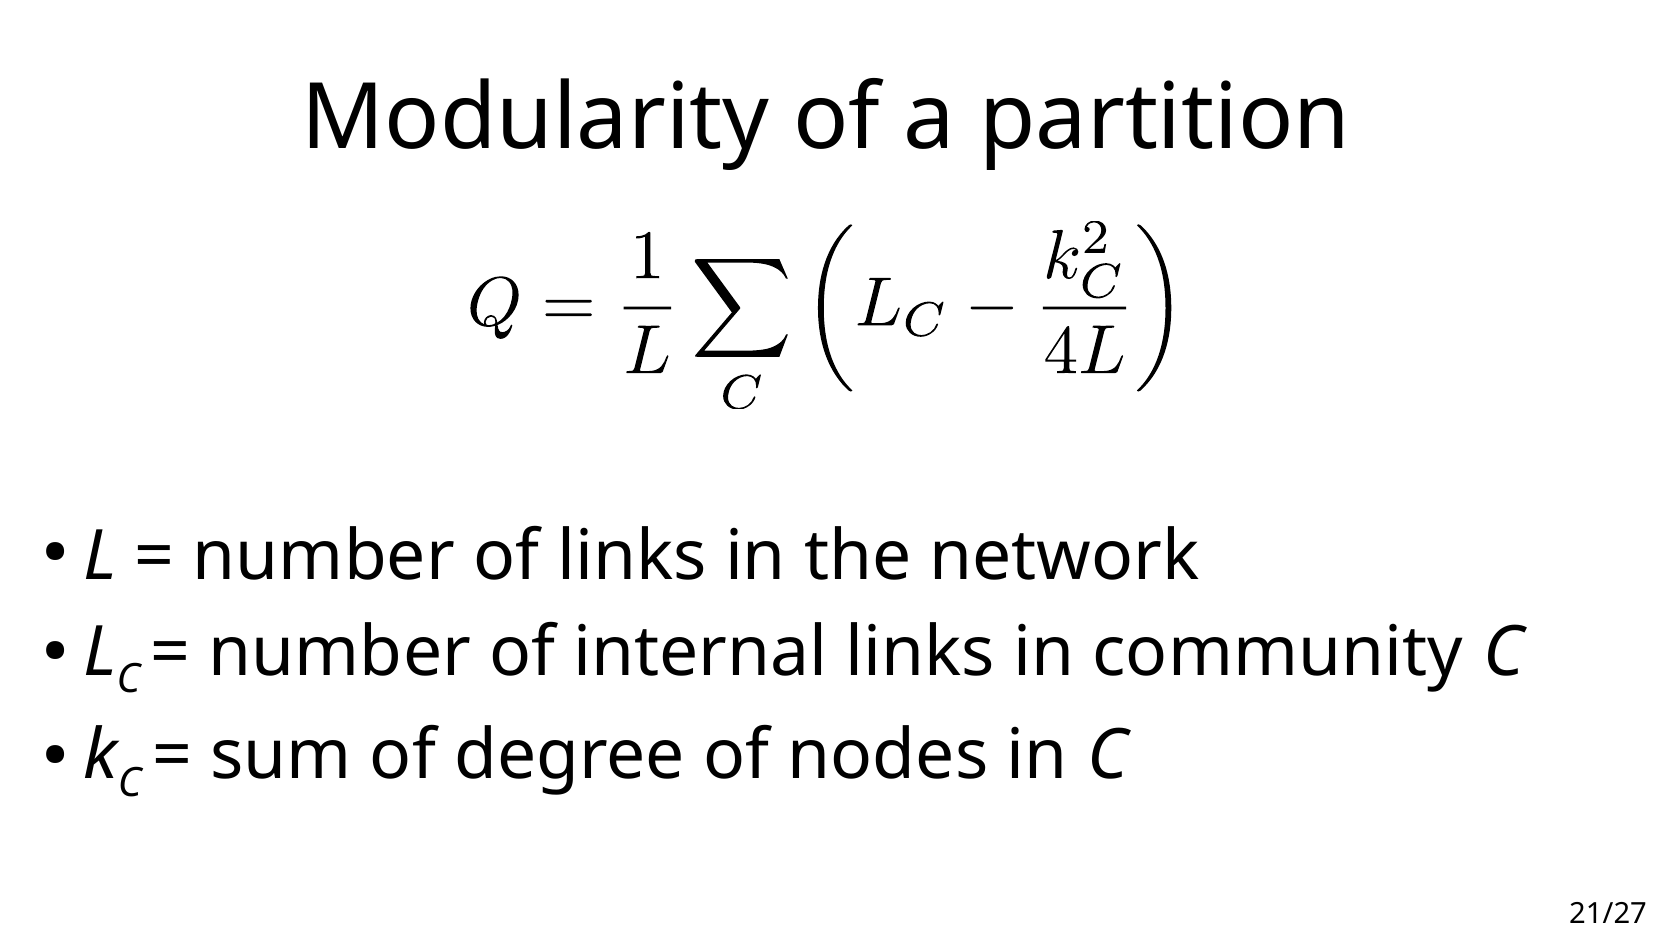

# Modularity of a partition
L = number of links in the network
LC = number of internal links in community C
kC = sum of degree of nodes in C
21